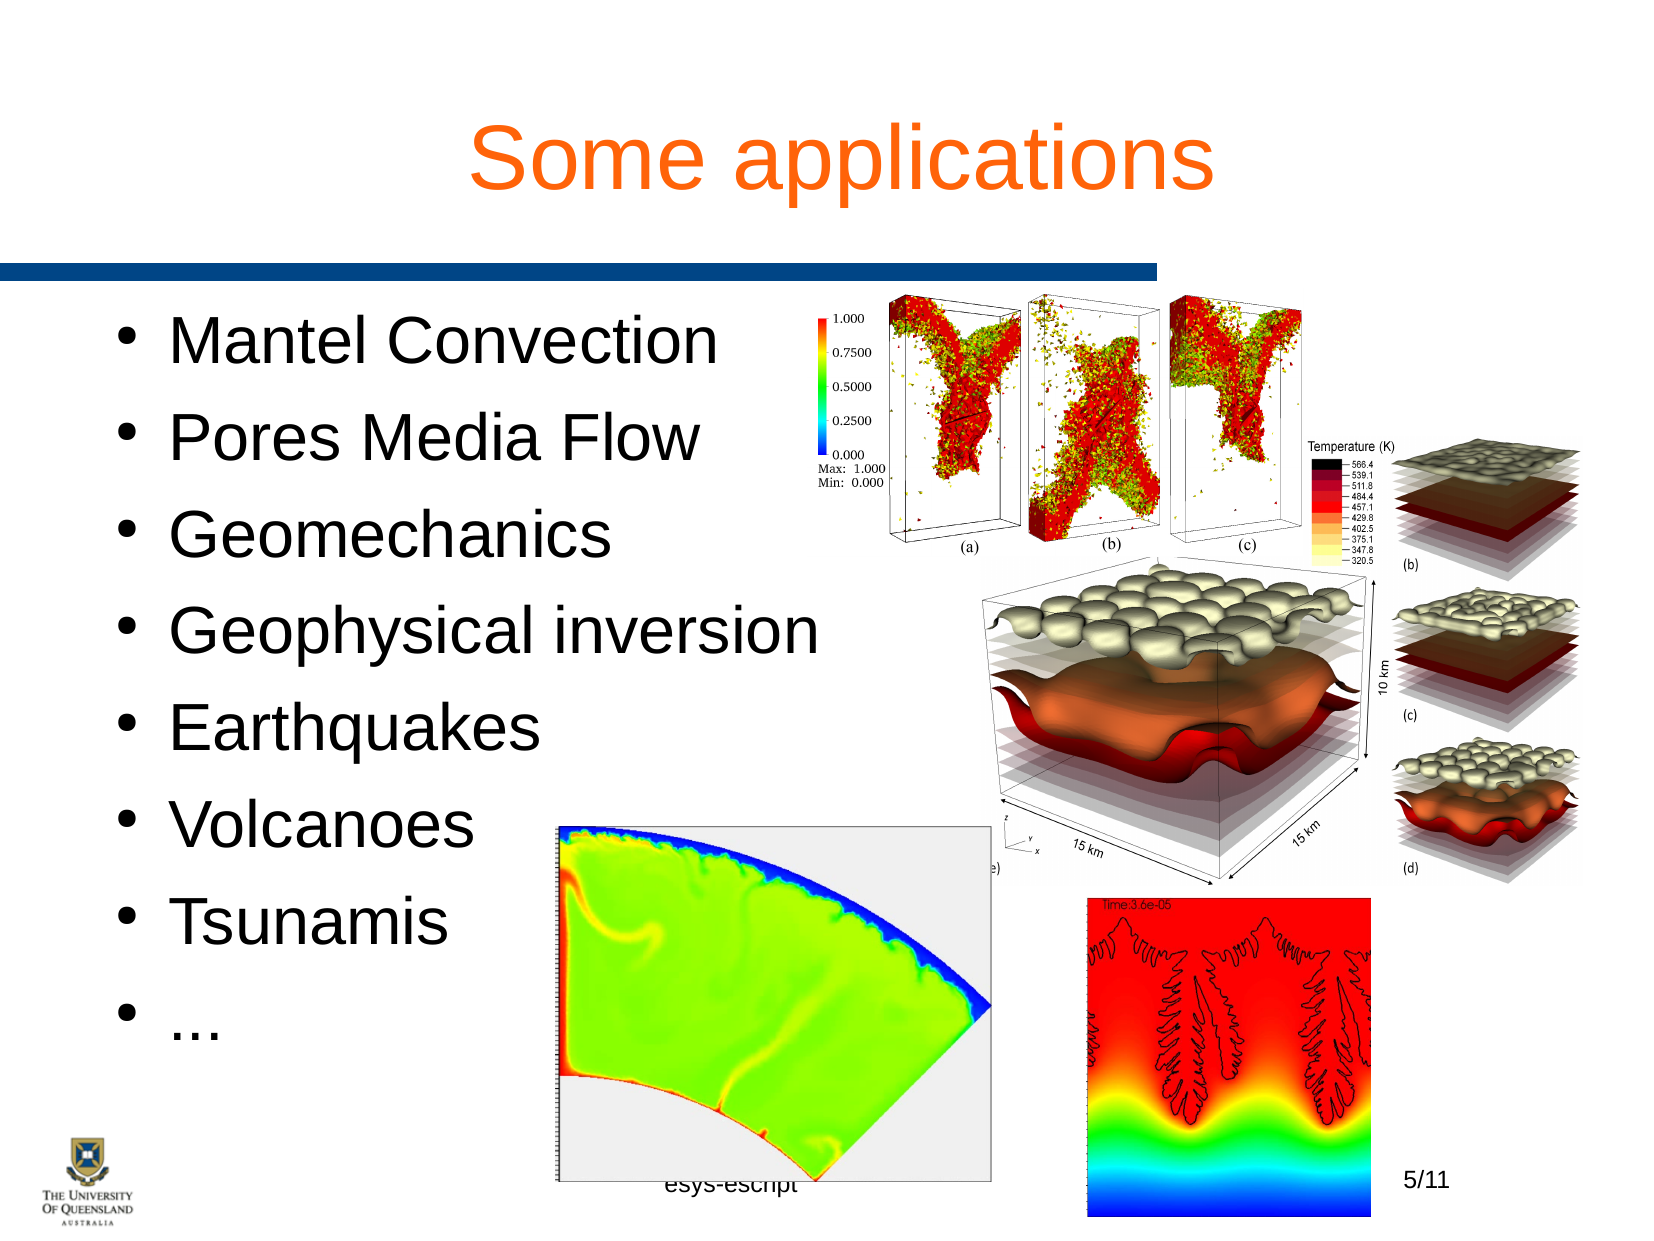

# Some applications
Mantel Convection
Pores Media Flow
Geomechanics
Geophysical inversion
Earthquakes
Volcanoes
Tsunamis
...